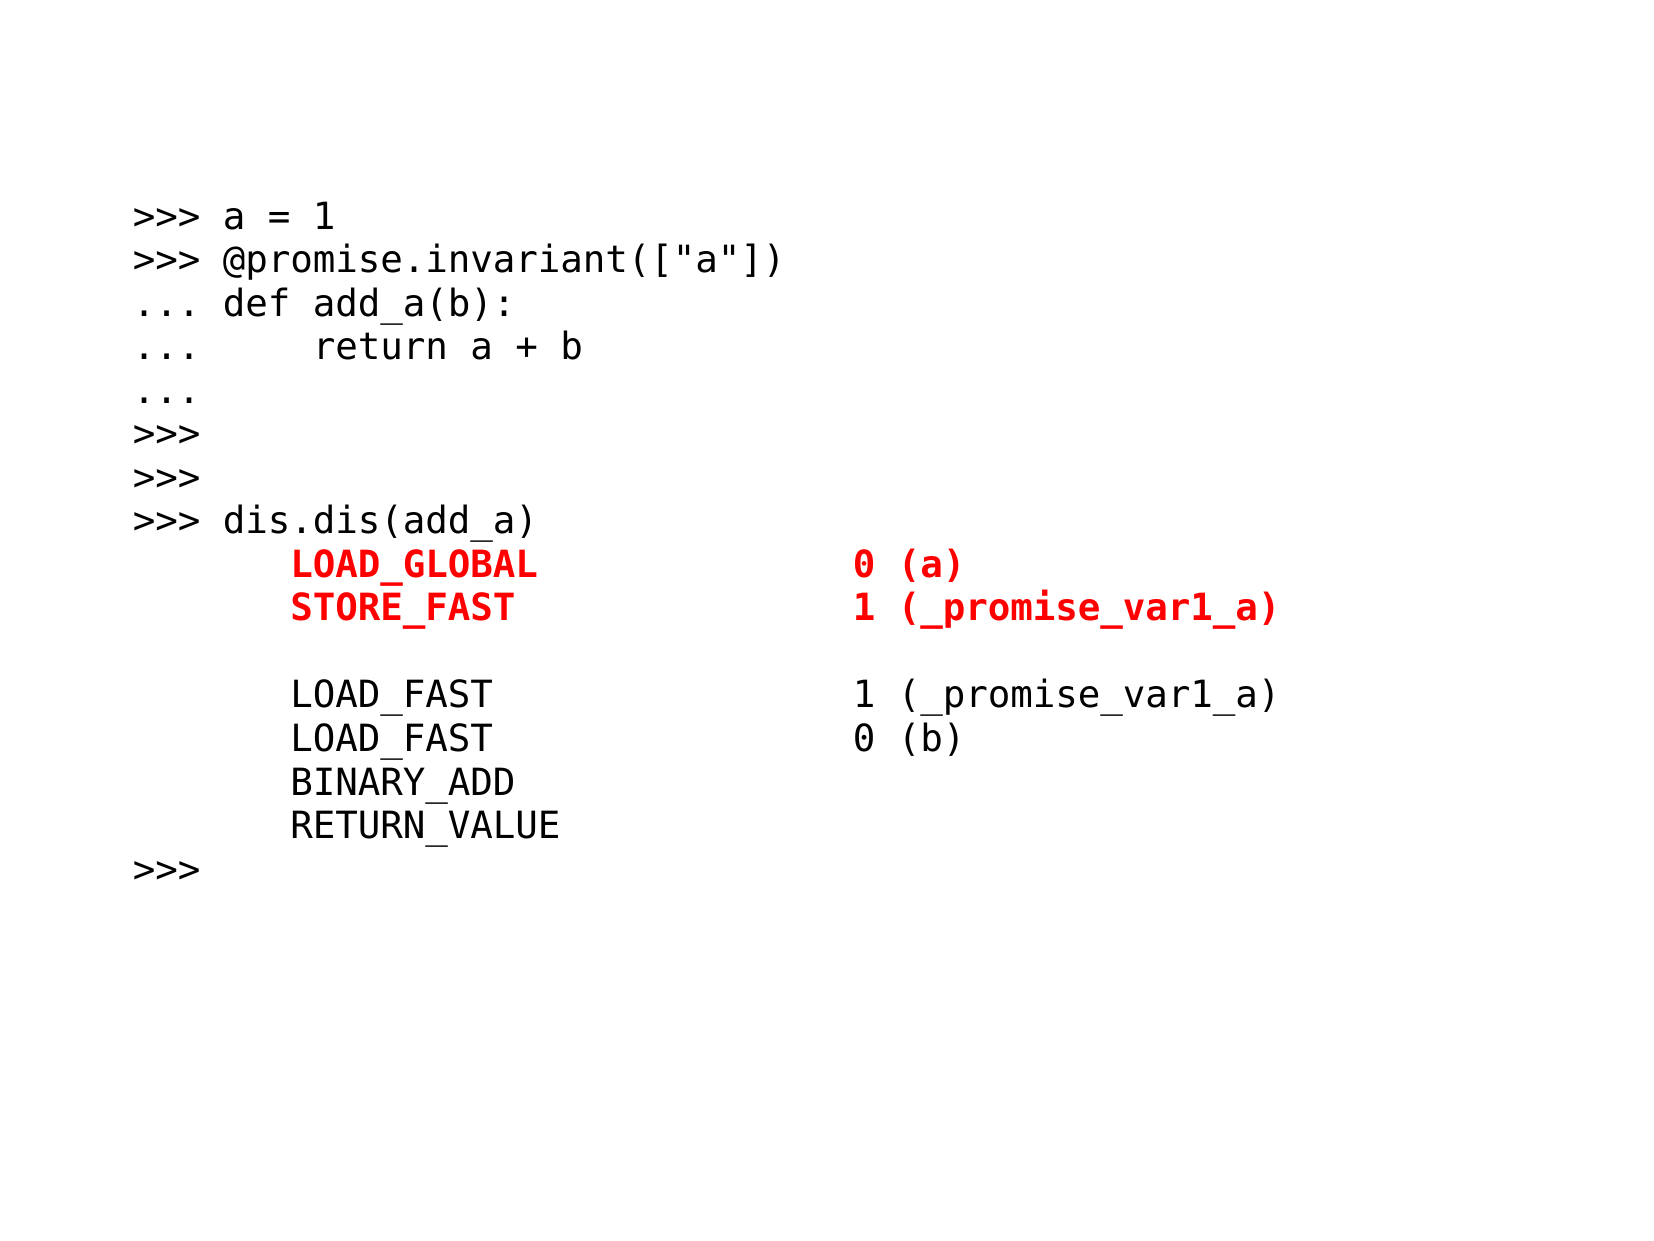

>>> a = 1
>>> @promise.invariant(["a"])
... def add_a(b):
... return a + b
...
>>>
>>>
>>> dis.dis(add_a)
 LOAD_GLOBAL 0 (a)
 STORE_FAST 1 (_promise_var1_a)
 LOAD_FAST 1 (_promise_var1_a)
 LOAD_FAST 0 (b)
 BINARY_ADD
 RETURN_VALUE
>>>